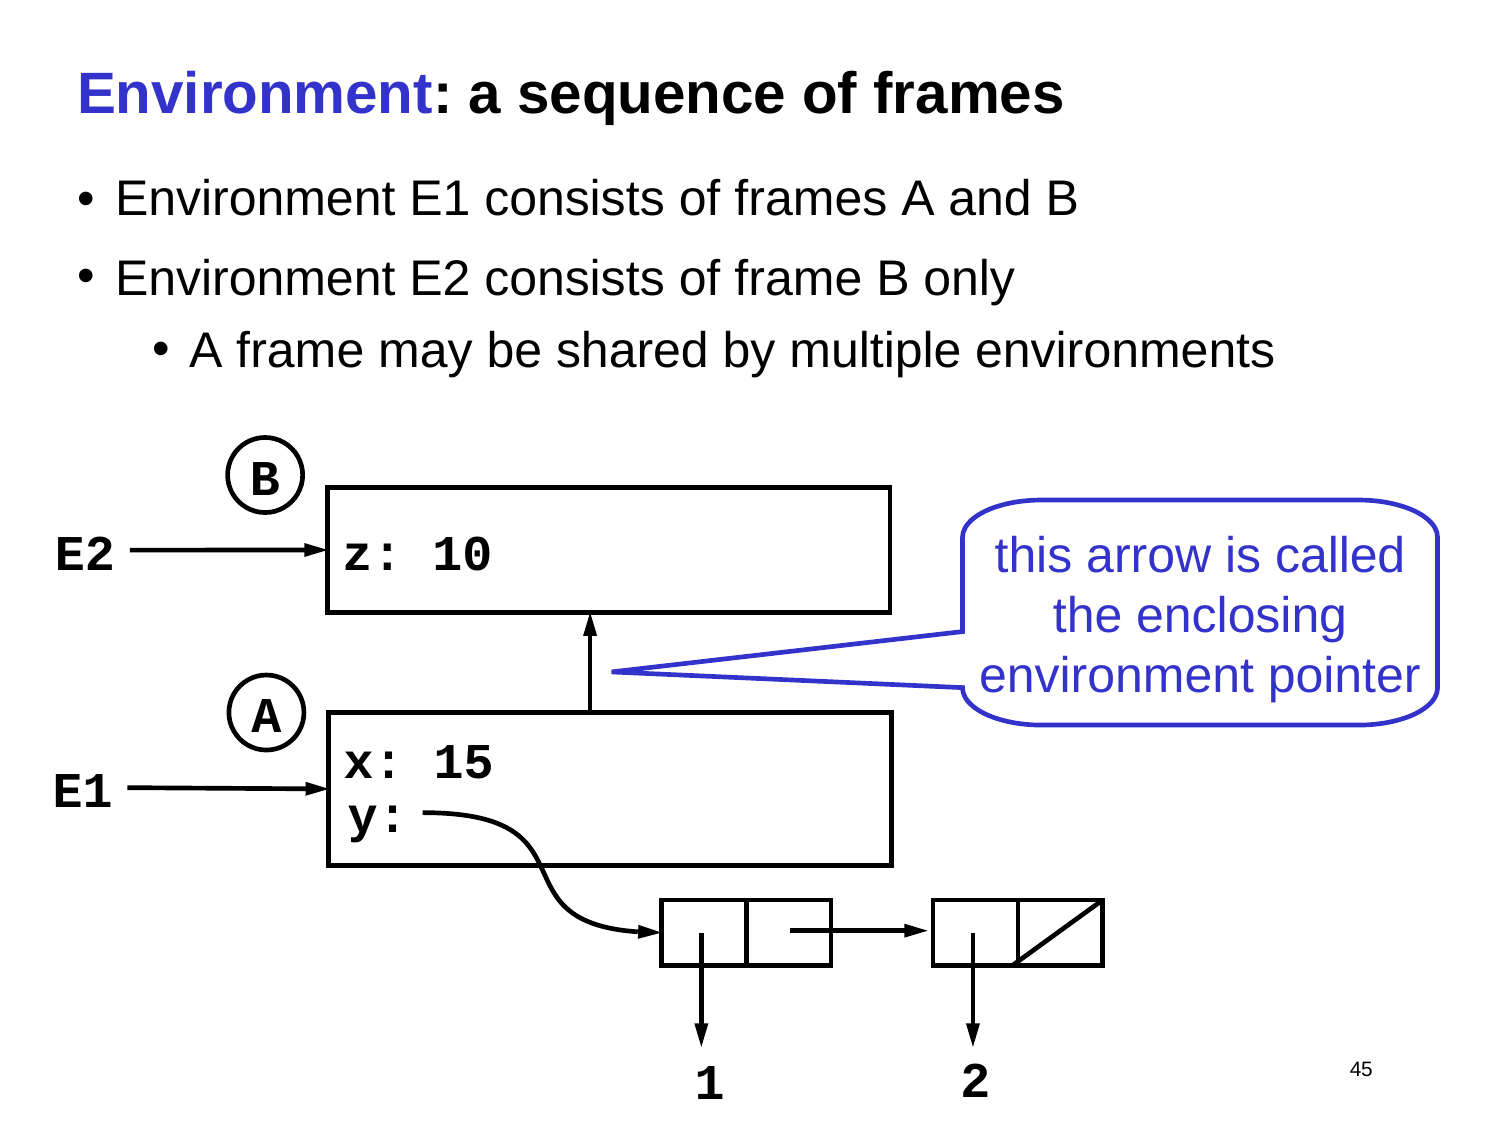

# Environment: a sequence of frames
Environment E1 consists of frames A and B
Environment E2 consists of frame B only
A frame may be shared by multiple environments
B
z: 10
E1
this arrow is called
the enclosing
environment pointer
E2
A
x: 15
y:
1
2
45